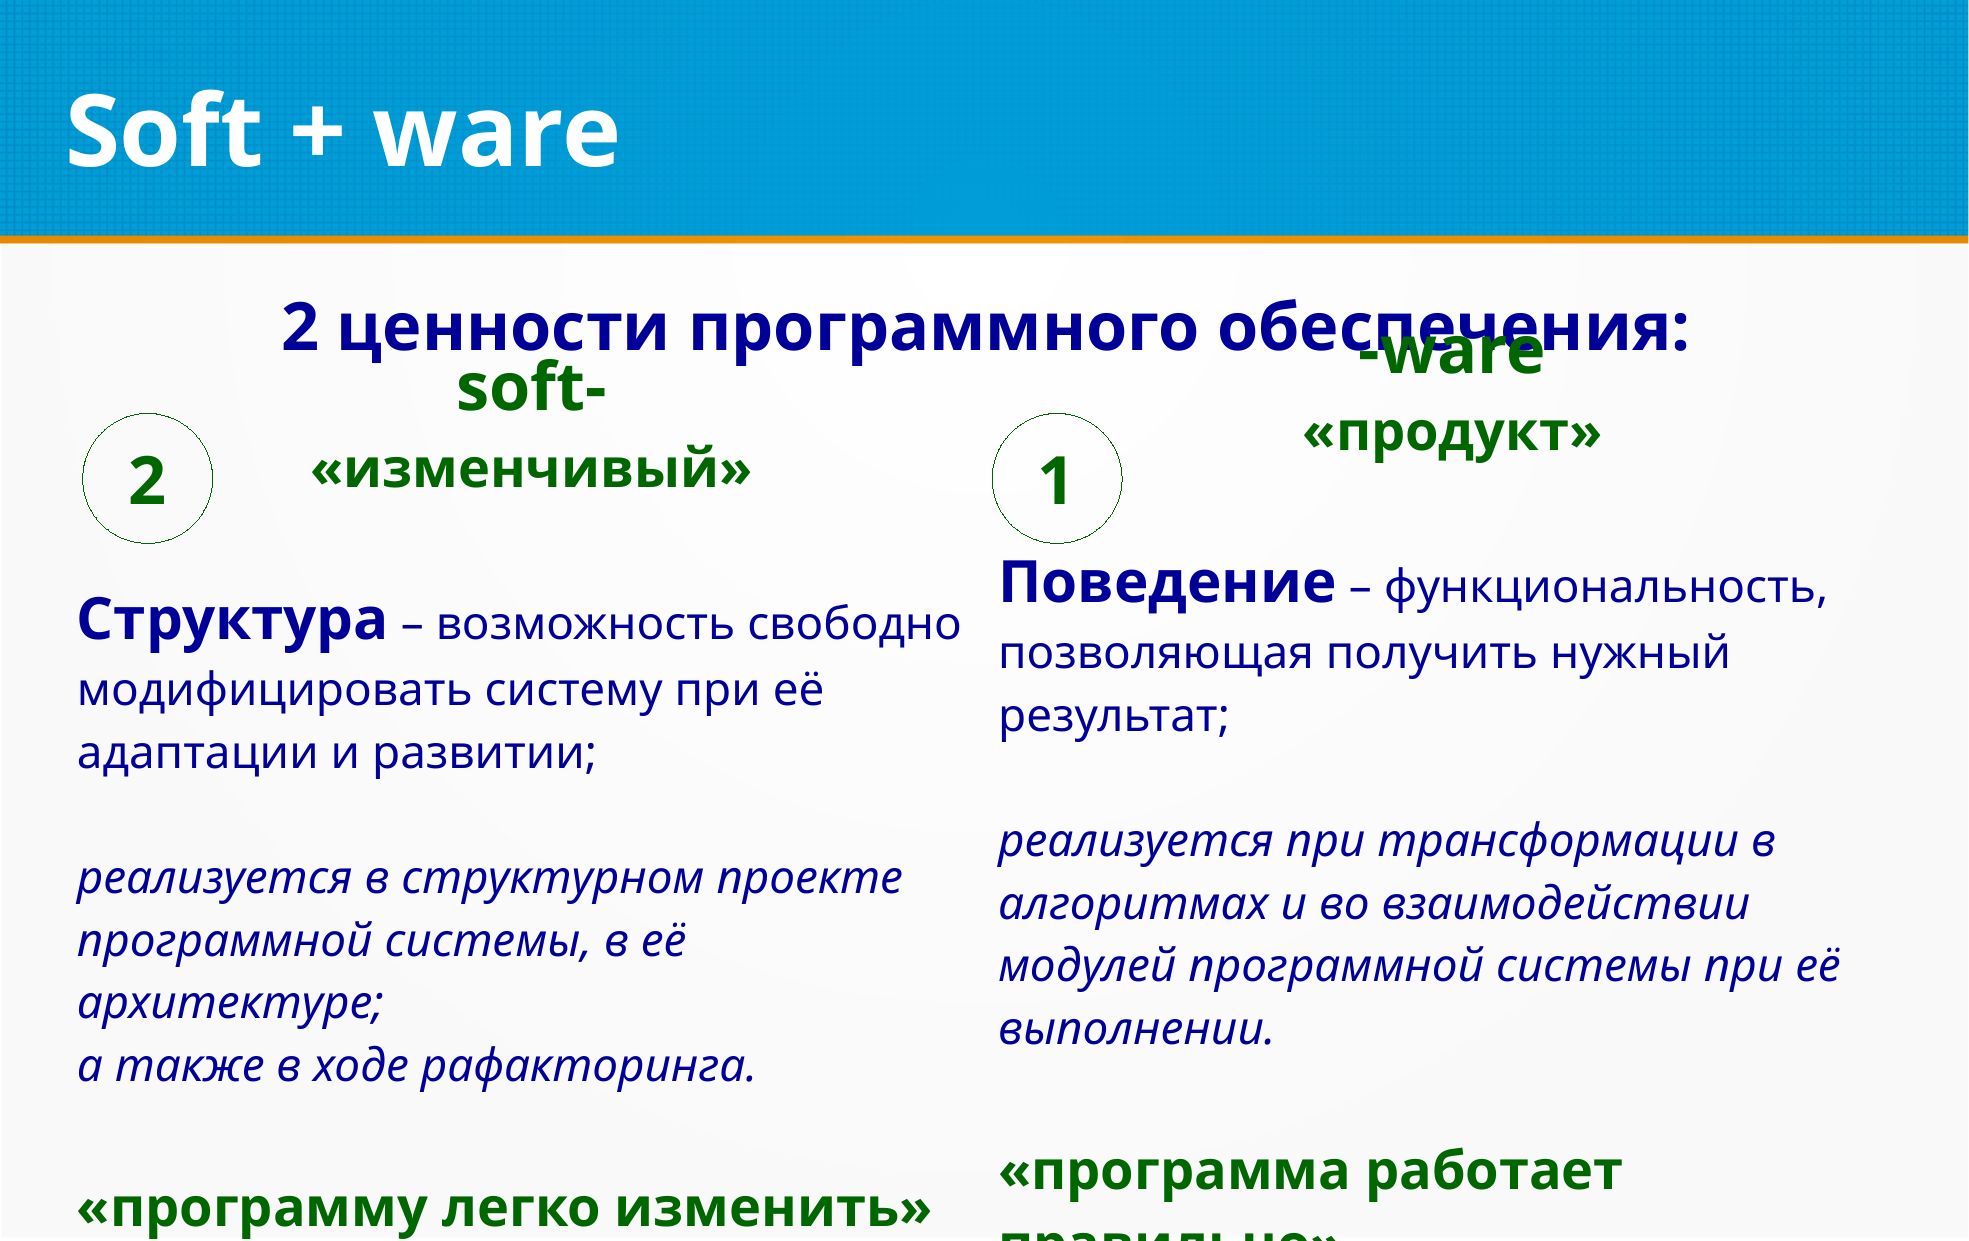

Soft + ware
2 ценности программного обеспечения:
-ware
«продукт»
Поведение – функциональность, позволяющая получить нужный результат;
реализуется при трансформации в алгоритмах и во взаимодействии модулей программной системы при её выполнении.
«программа работает правильно»
soft-
«изменчивый»
Структура – возможность свободно модифицировать систему при её адаптации и развитии;
реализуется в структурном проекте программной системы, в её архитектуре;
а также в ходе рафакторинга.
«программу легко изменить»
2
1